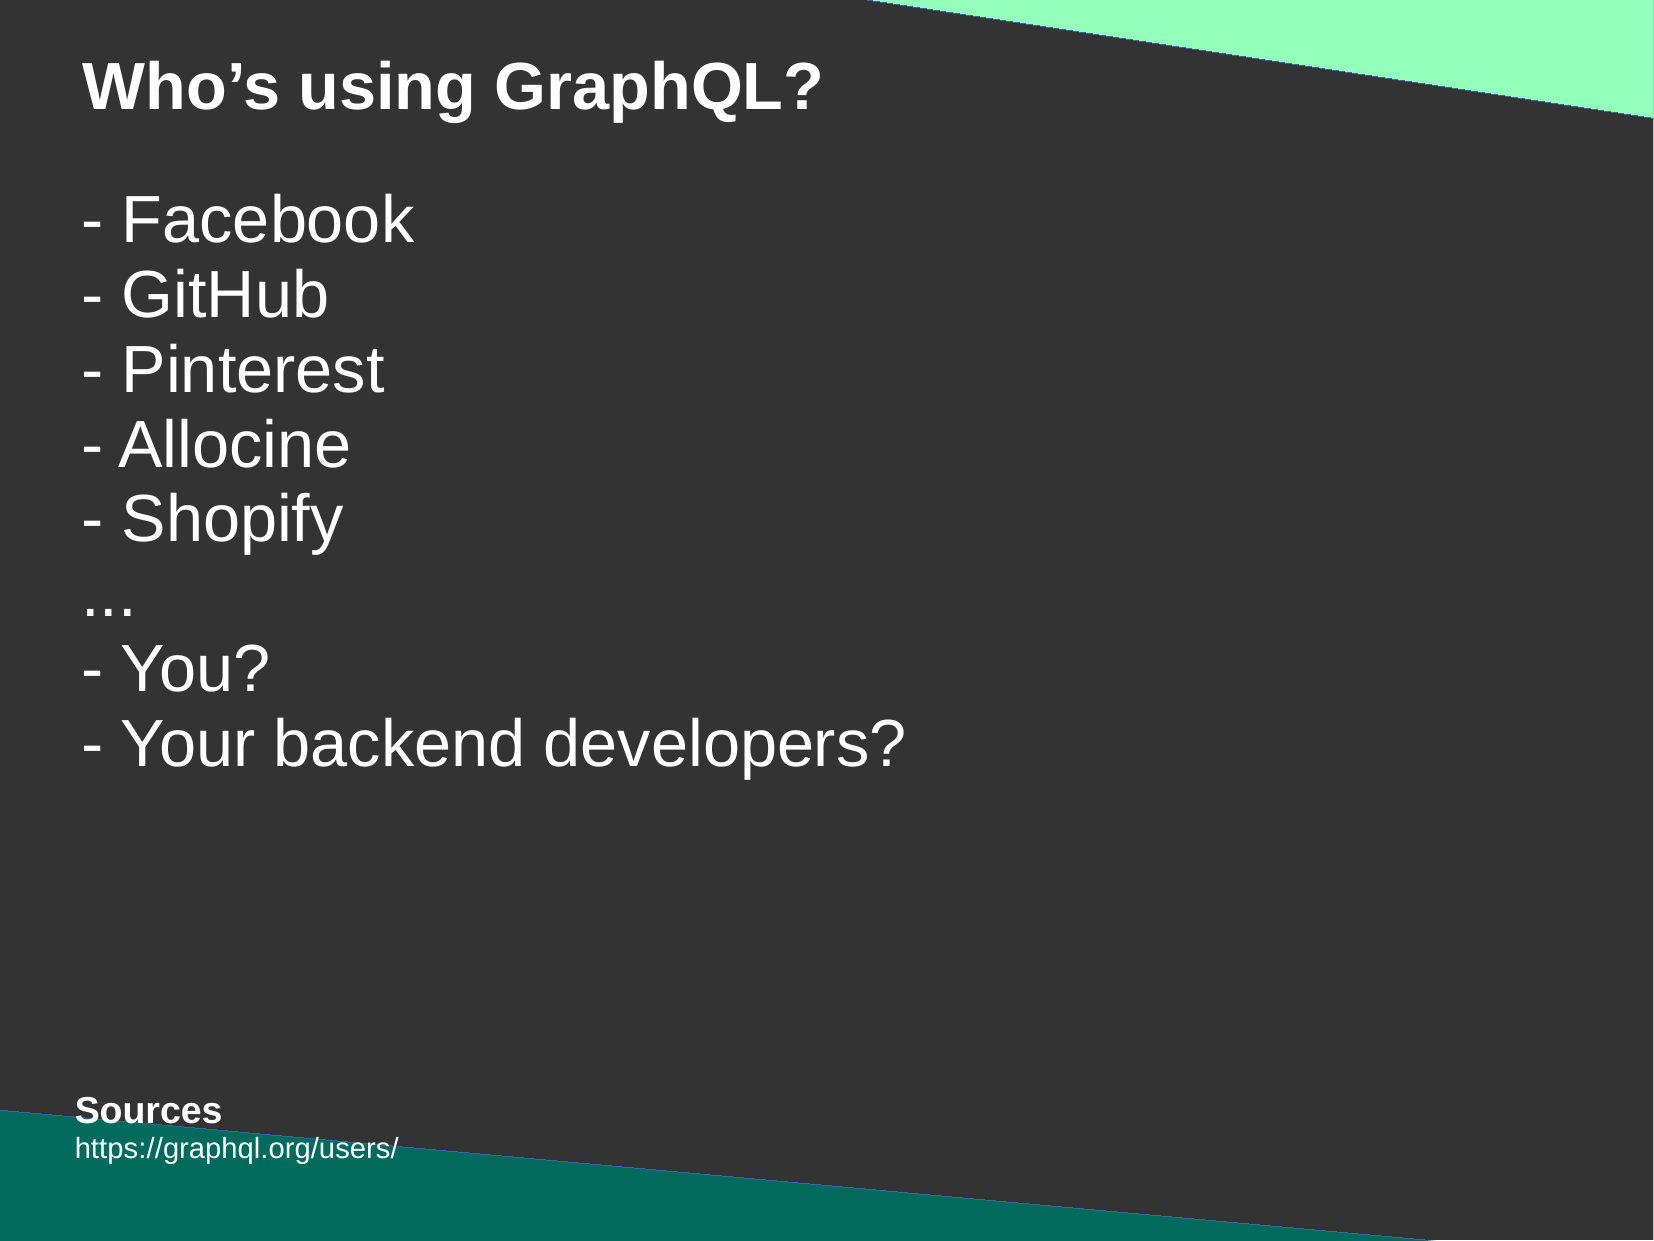

# Who’s using GraphQL?
- Facebook
- GitHub
- Pinterest
- Allocine
- Shopify
...
- You?
- Your backend developers?
Sources
https://graphql.org/users/